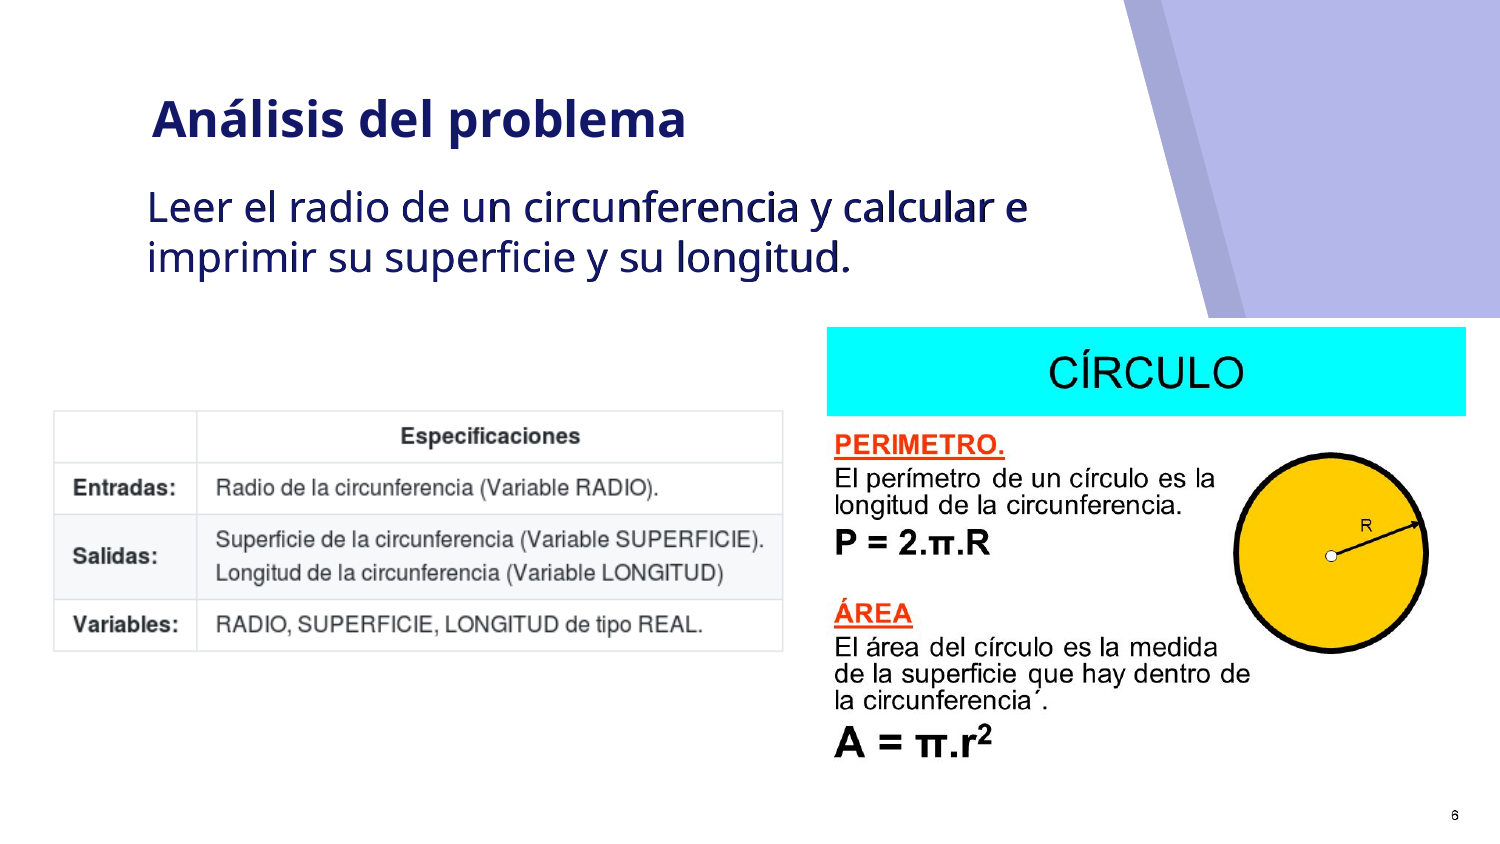

# Análisis del problema
Leer el radio de un circunferencia y calcular e imprimir su superficie y su longitud.